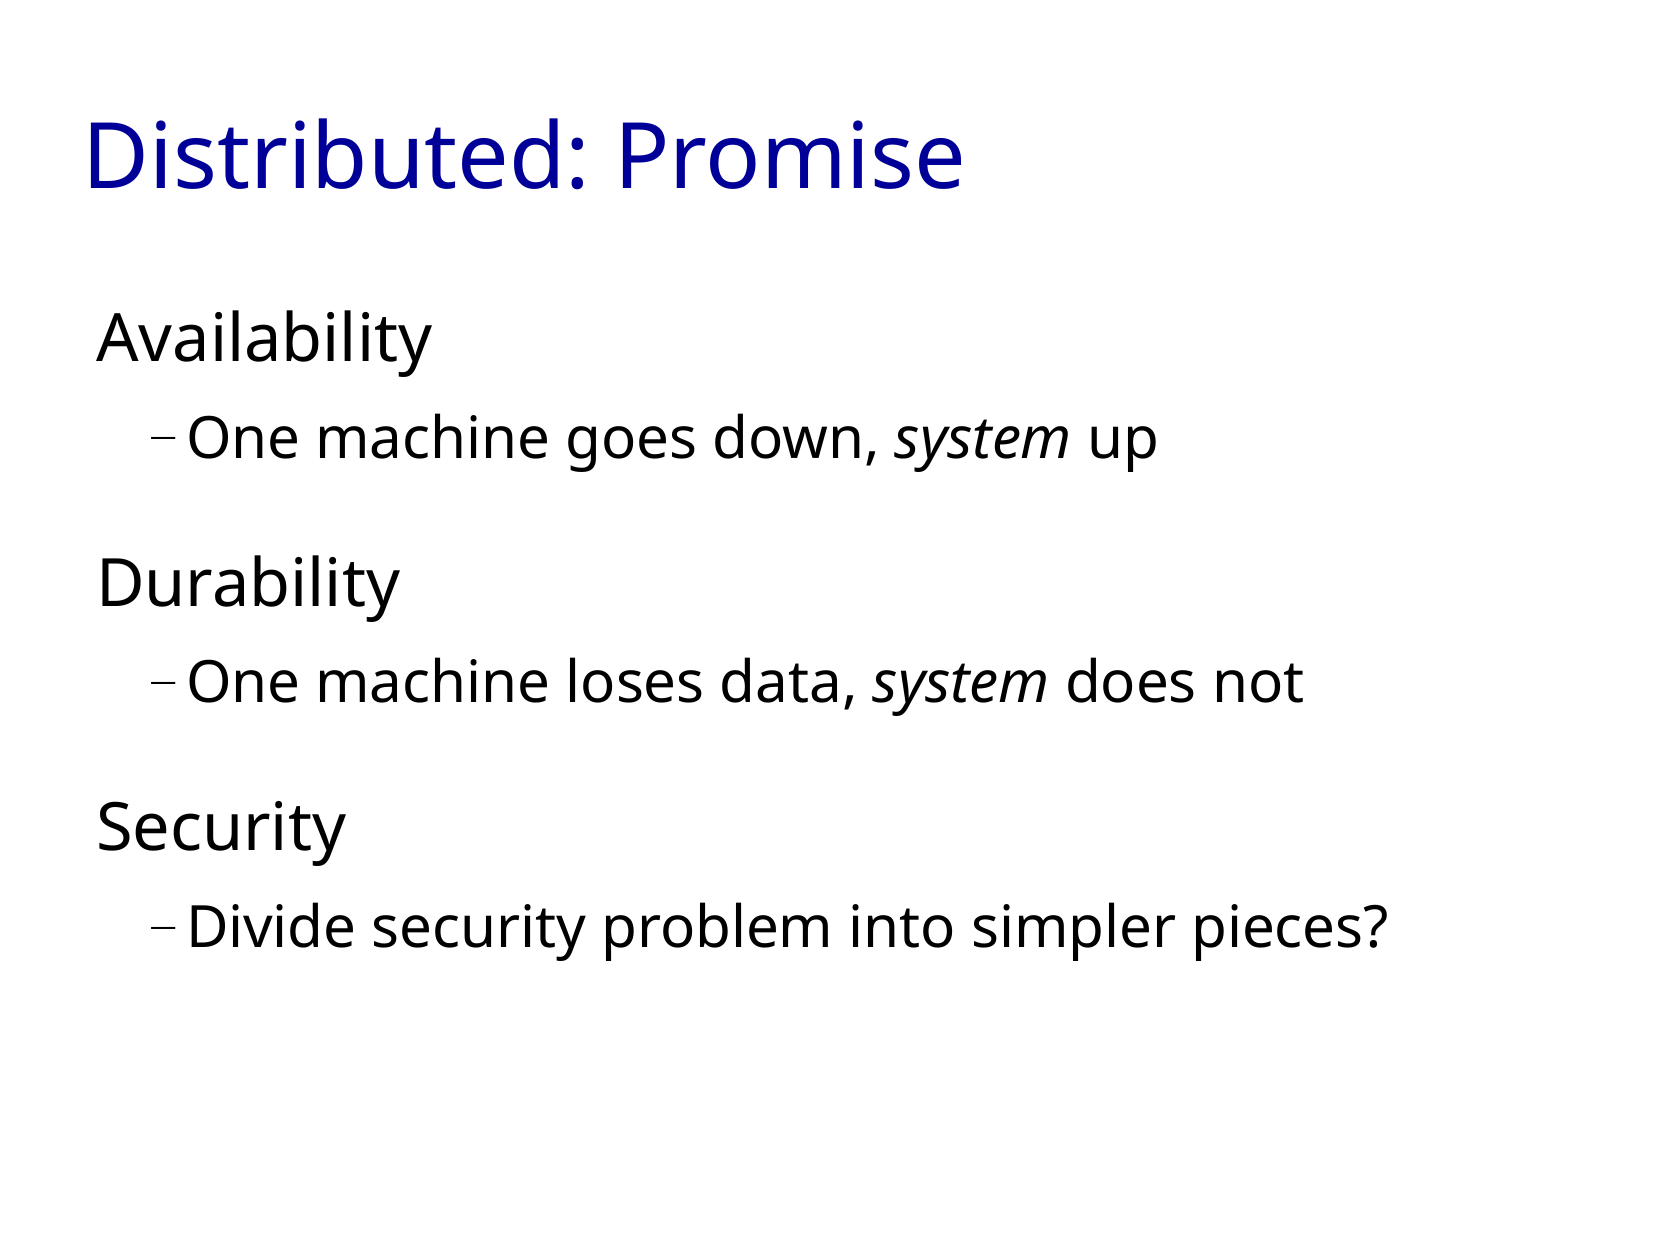

# Distributed: Promise
Availability
One machine goes down, system up
Durability
One machine loses data, system does not
Security
Divide security problem into simpler pieces?